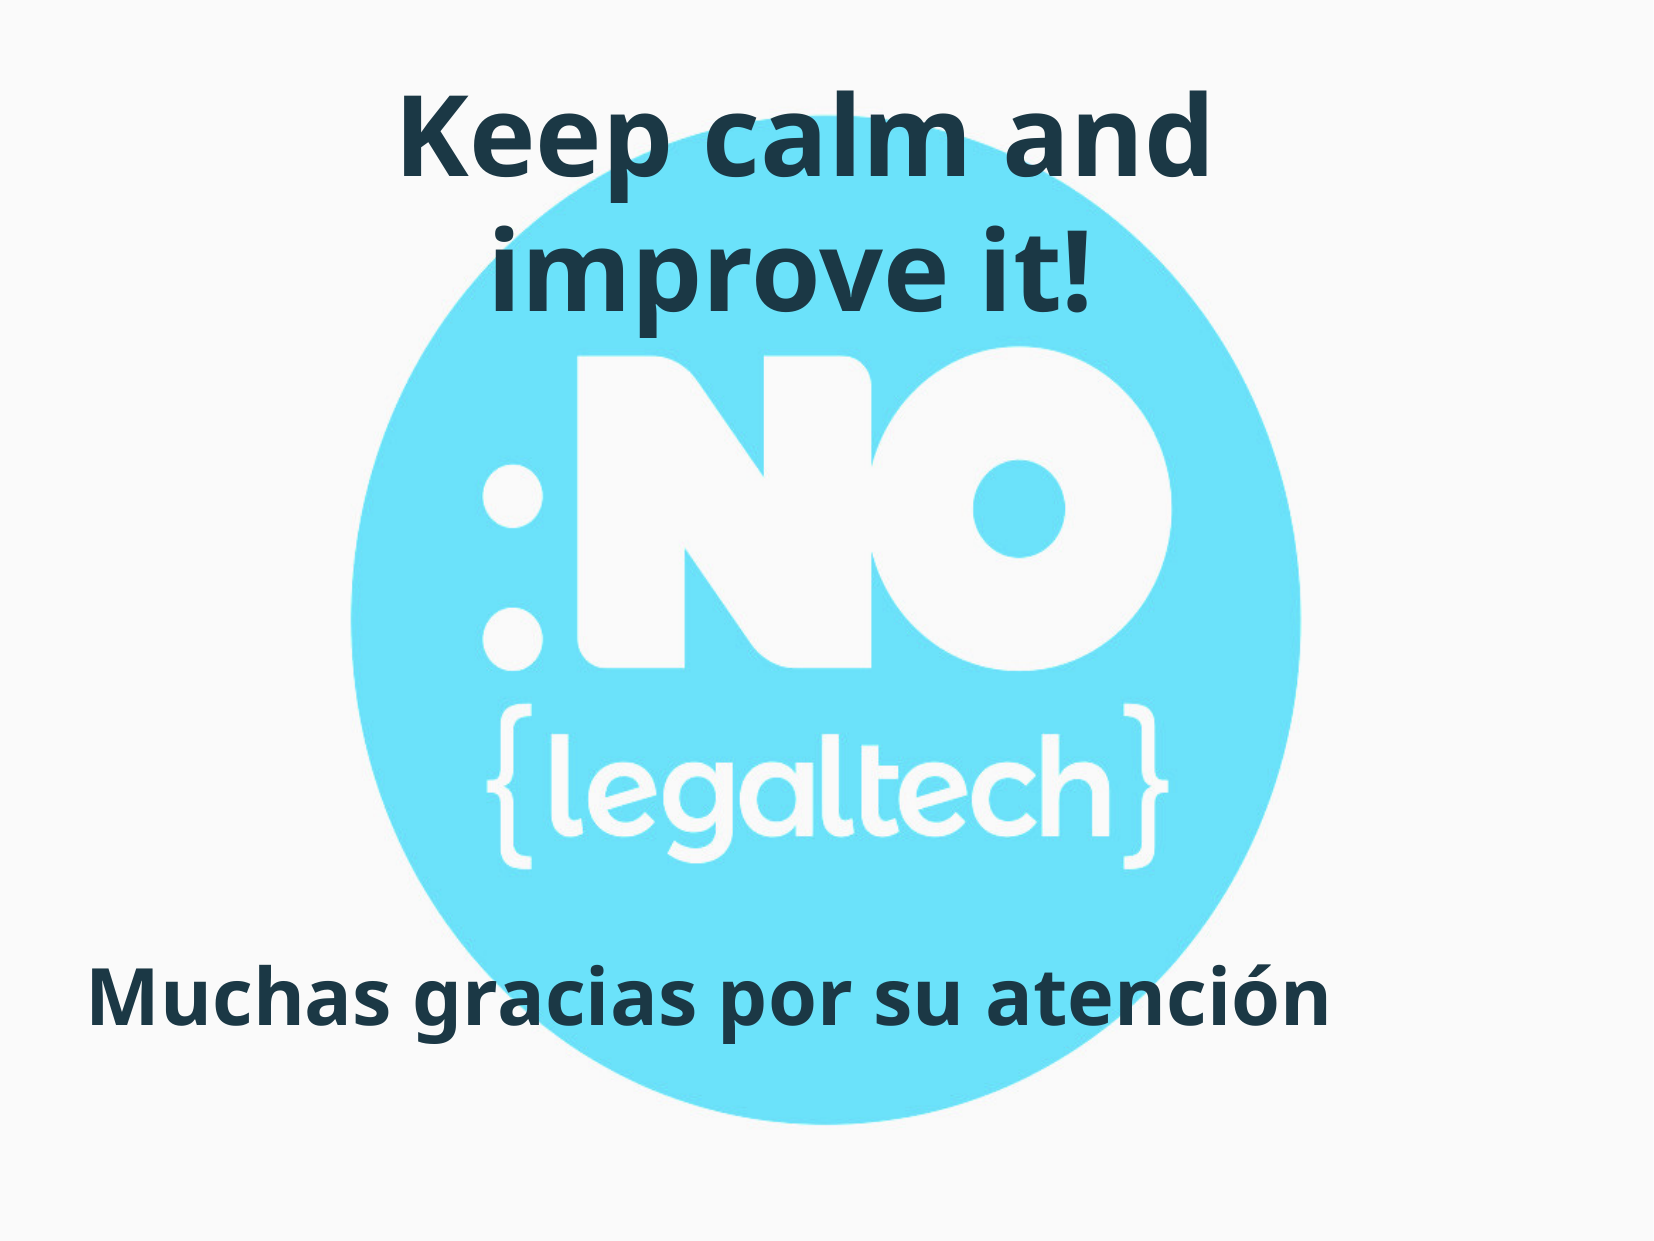

# Keep calm and improve it!
Muchas gracias por su atención